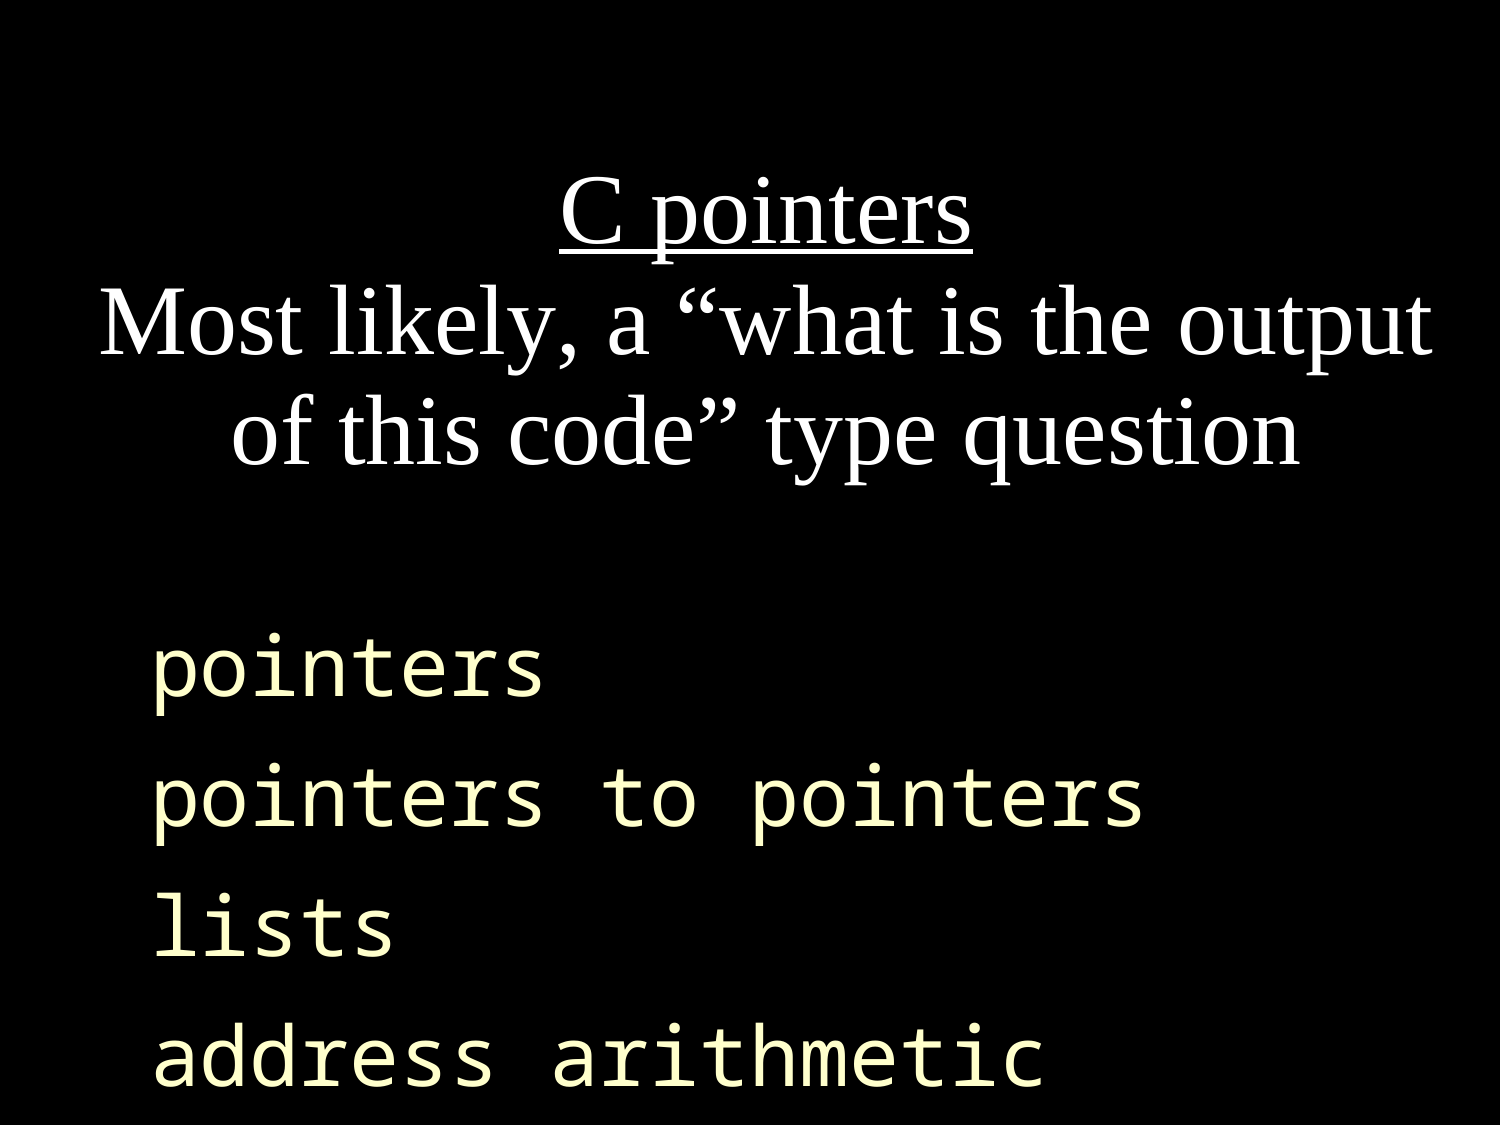

# C pointers Most likely, a “what is the output of this code” type question
pointers
pointers to pointers
lists
address arithmetic